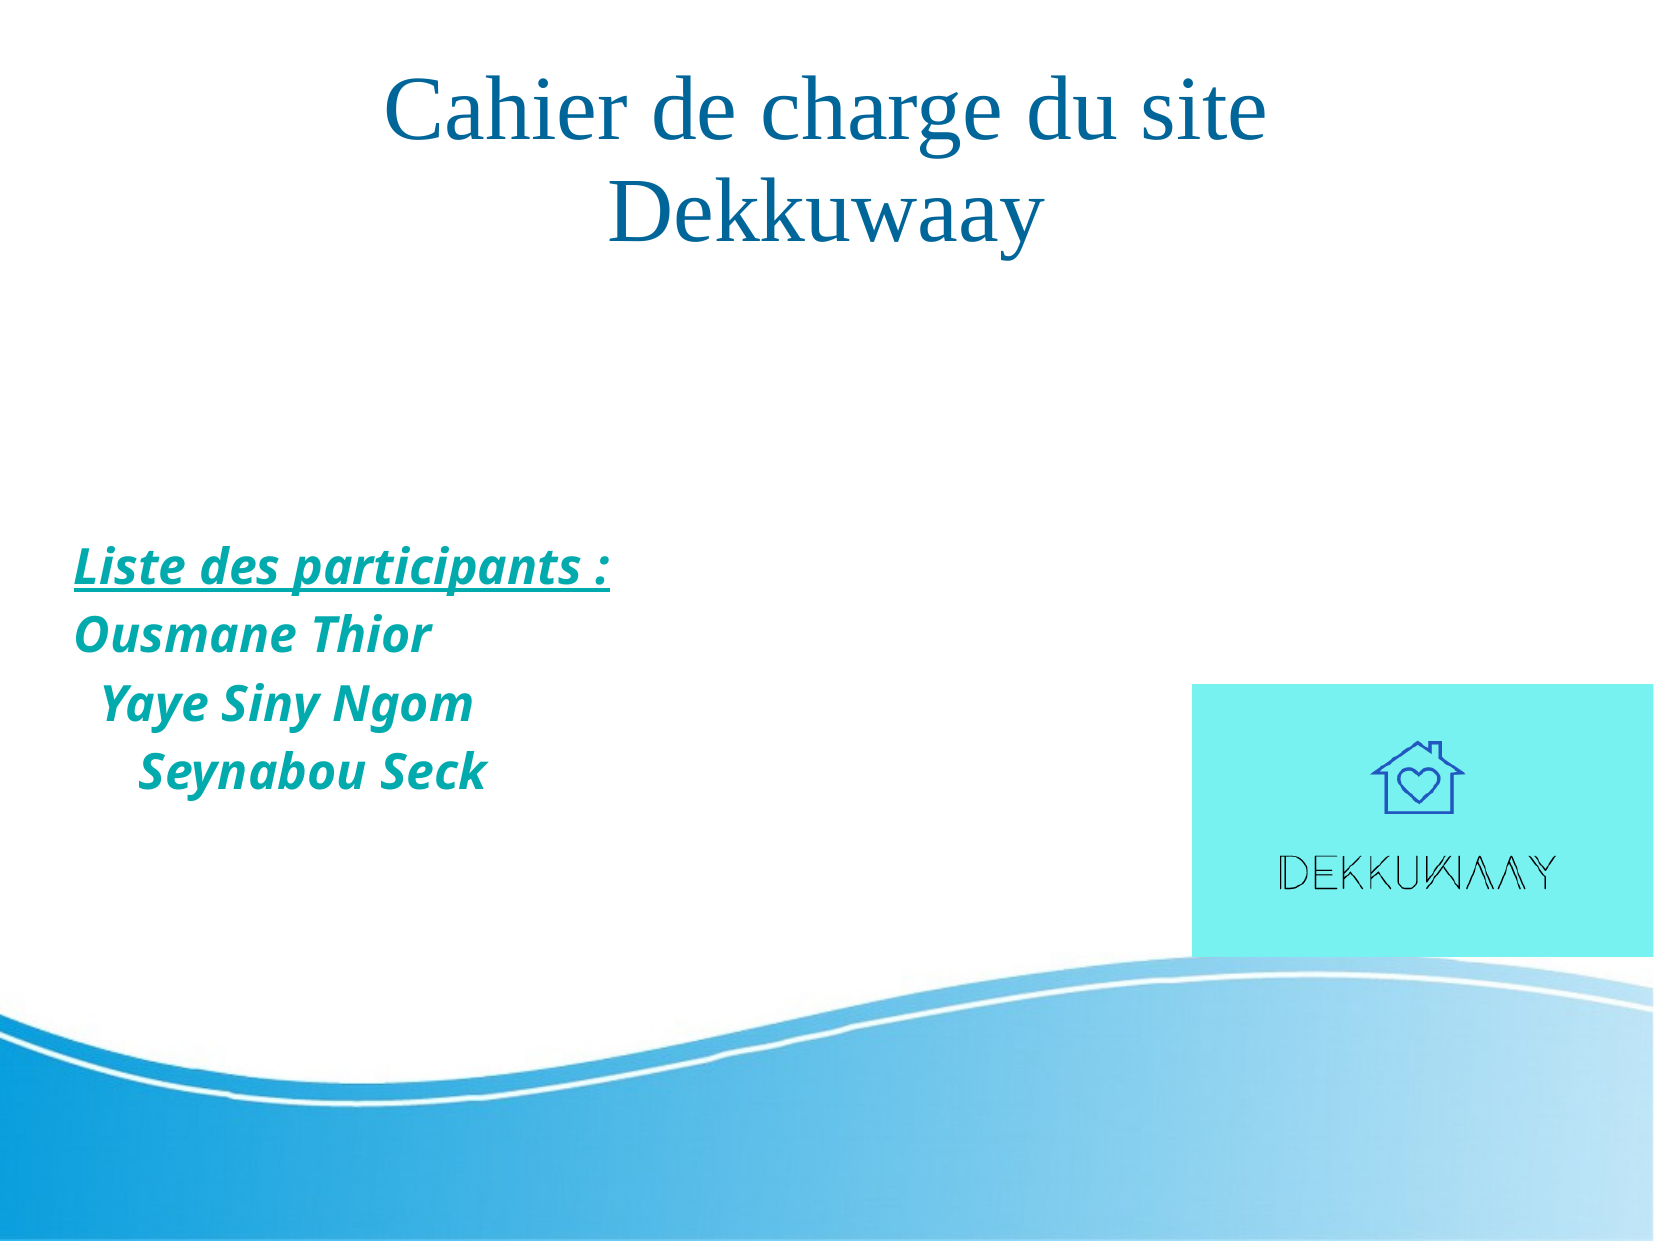

# Cahier de charge du site Dekkuwaay
Liste des participants :
Ousmane Thior
 Yaye Siny Ngom
 Seynabou Seck